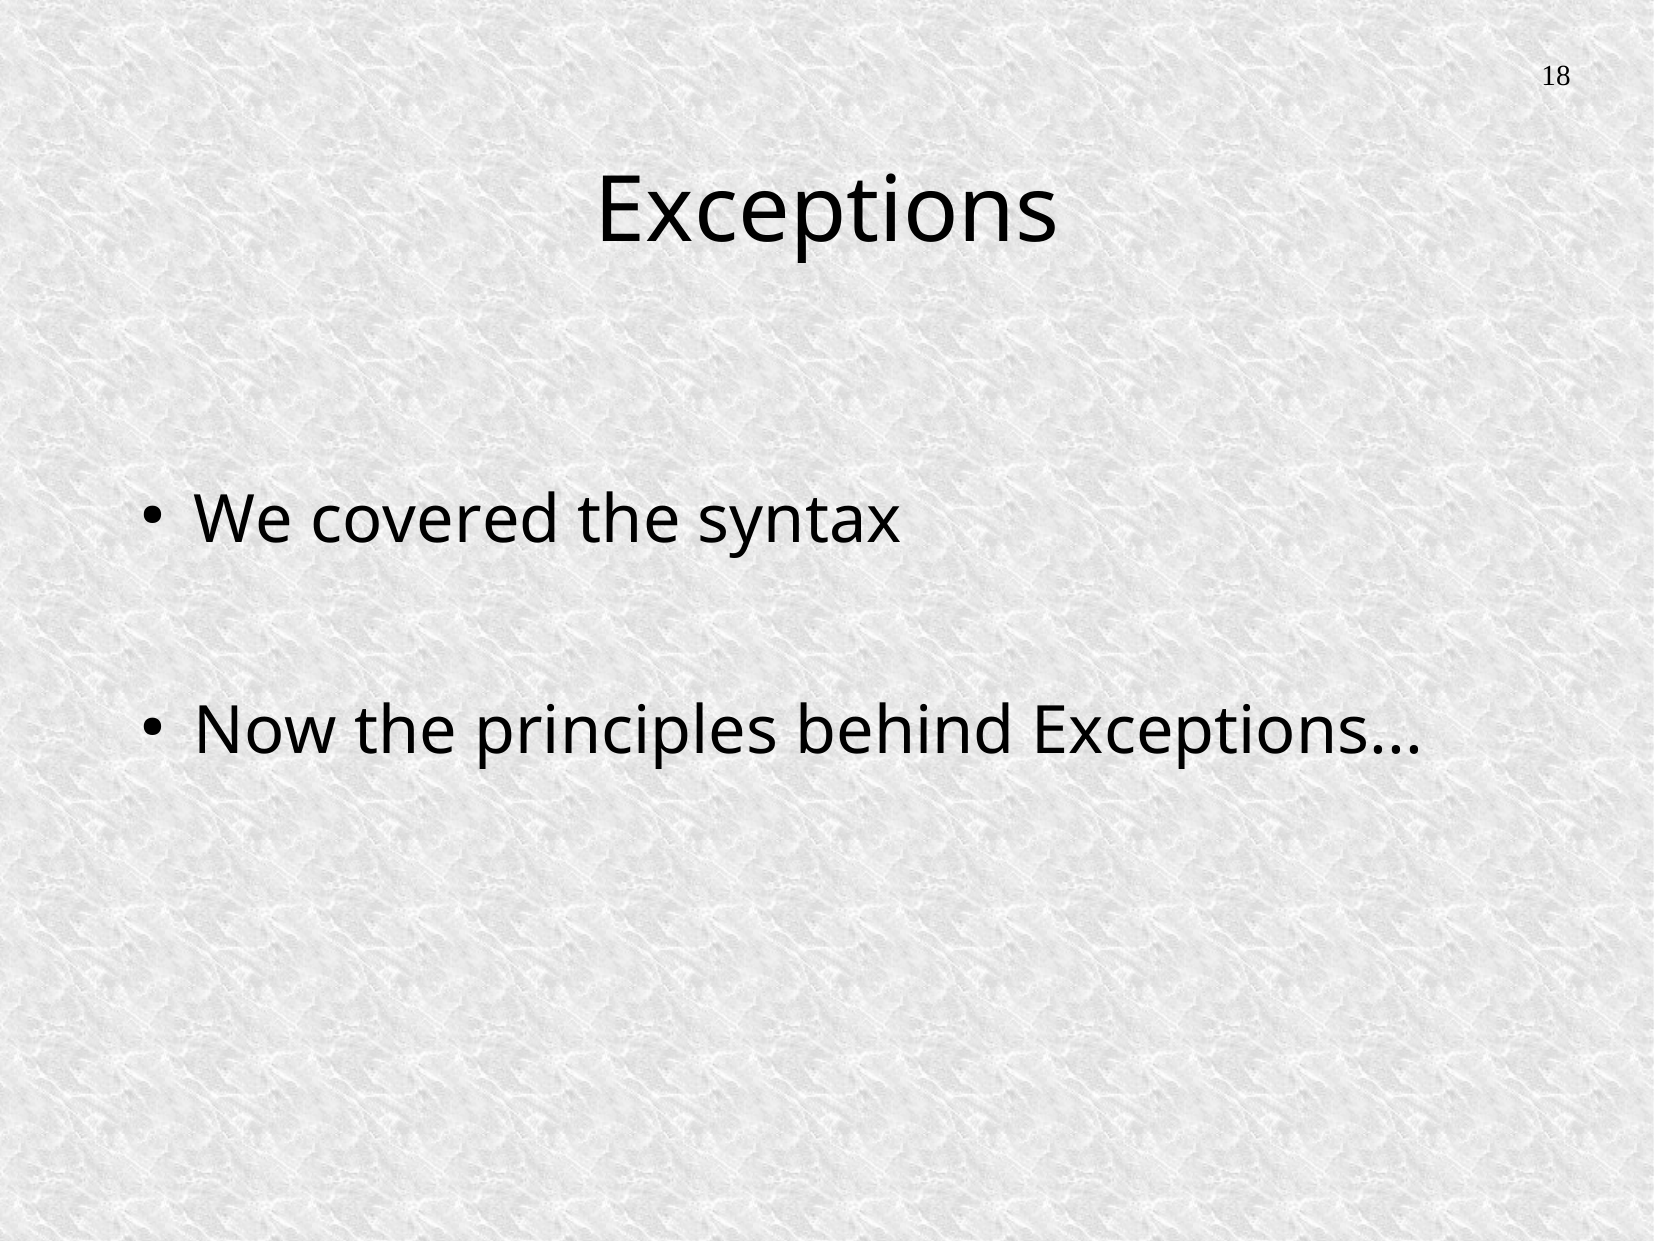

18
# Exceptions
We covered the syntax
Now the principles behind Exceptions...